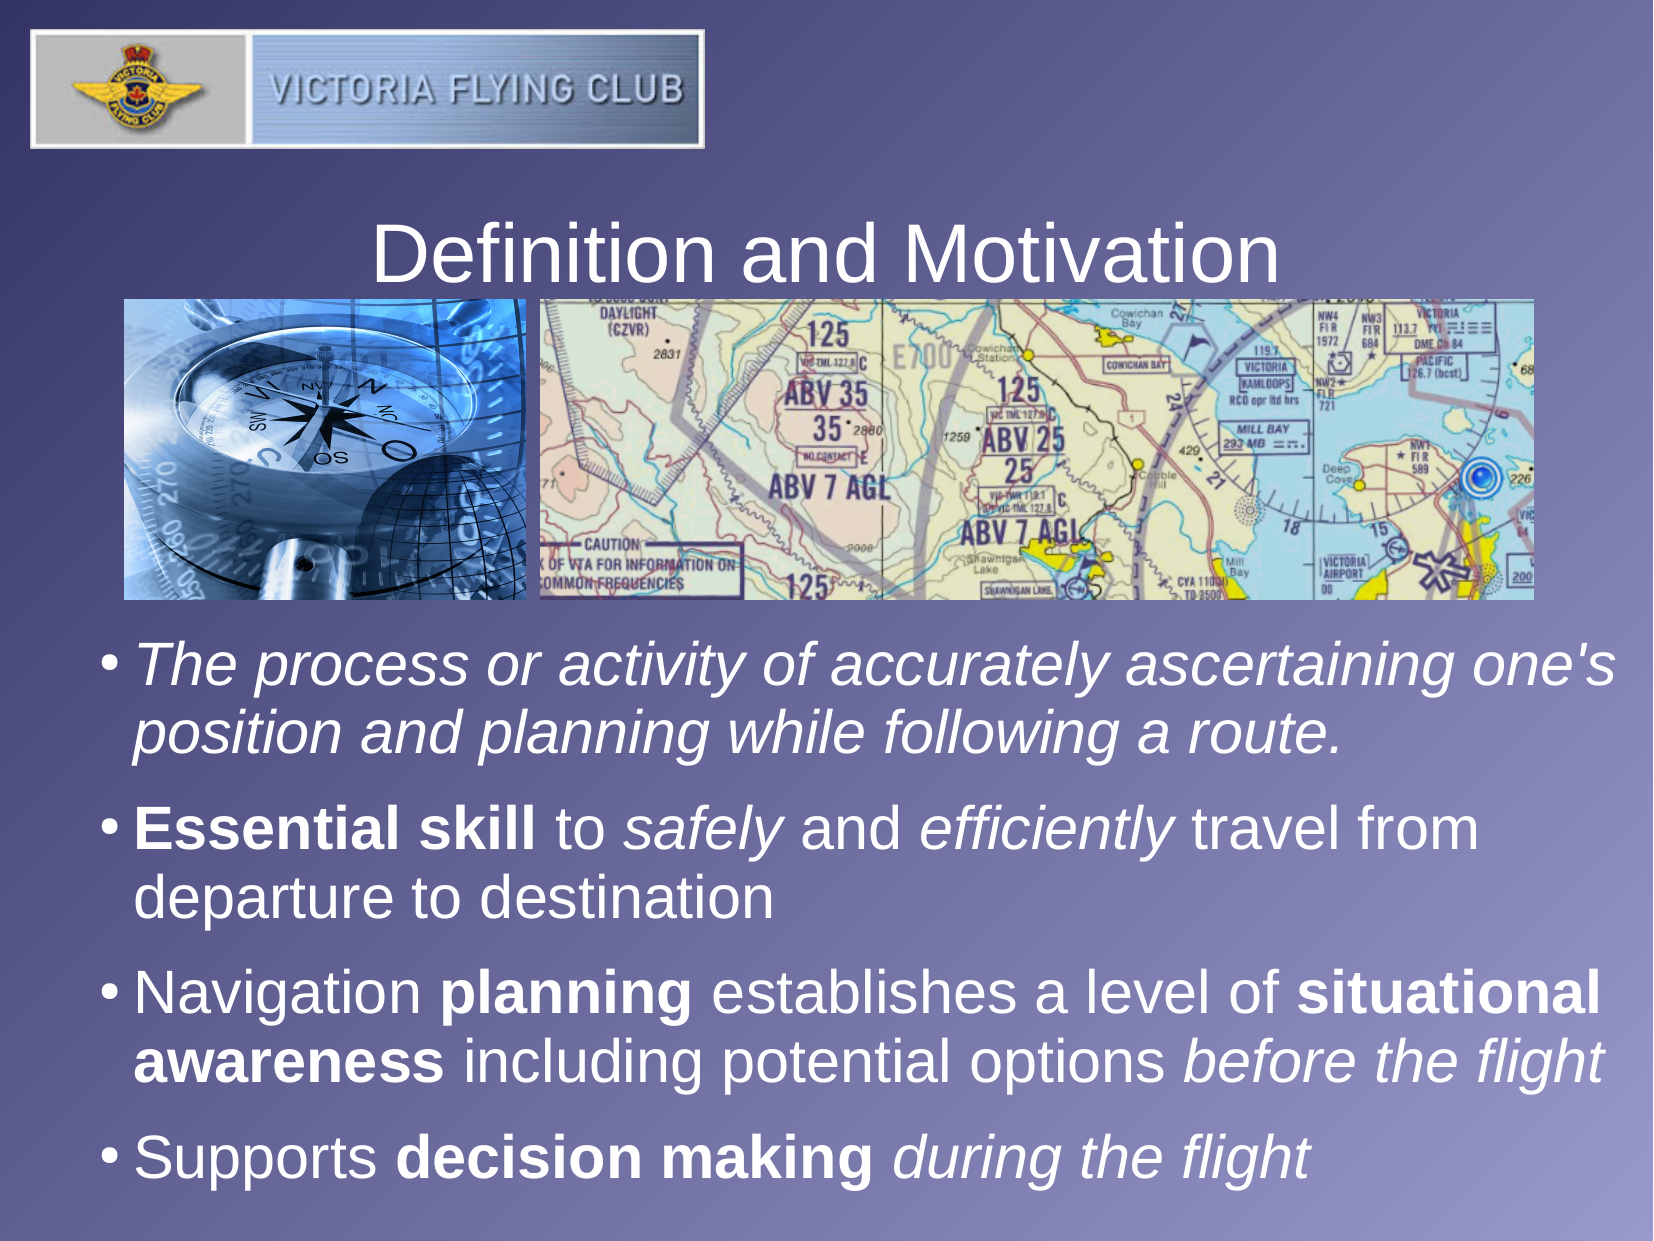

Definition and Motivation
# The process or activity of accurately ascertaining one's position and planning while following a route.
Essential skill to safely and efficiently travel from departure to destination
Navigation planning establishes a level of situational awareness including potential options before the flight
Supports decision making during the flight